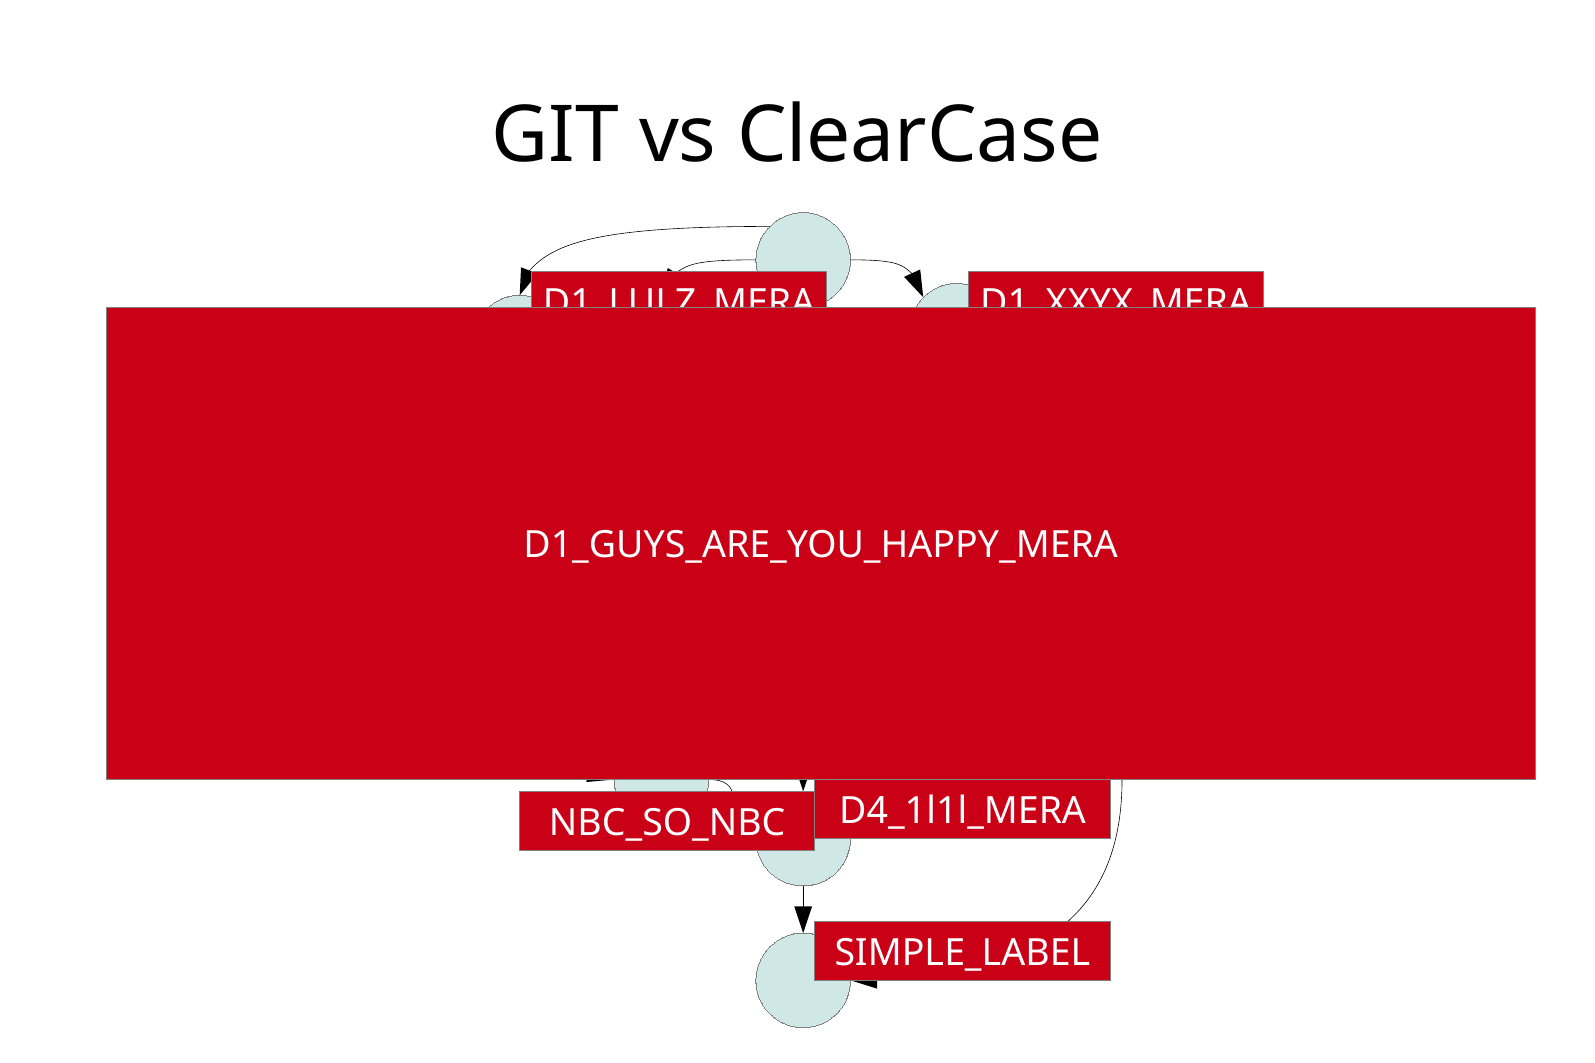

# GIT vs ClearCase
D1_LULZ_MERA
D1_XXYX_MERA
D1_GUYS_ARE_YOU_HAPPY_MERA
D8_EVERYTHING
D1_FEAT_MERA
D1_MAIN_MERA
D16_SUPA_MERA
D2_LULZ_MERA
D1_ARGH_MERA
D1_KILL_MERA
D46_LBL1_MERA
D3_MAIN_MERA
D3_XAYX_MERA
D8_PHHH_MERA
D34_LOLD_MERA
D3_LULZ_MERA
D3_ZZZ_MERA
D1_15L5_MERA
D5_MAIN_MERA
D4_XAYX_MERA
D1_WOOT_MERA
D4_1l1l_MERA
NBC_SO_NBC
SIMPLE_LABEL